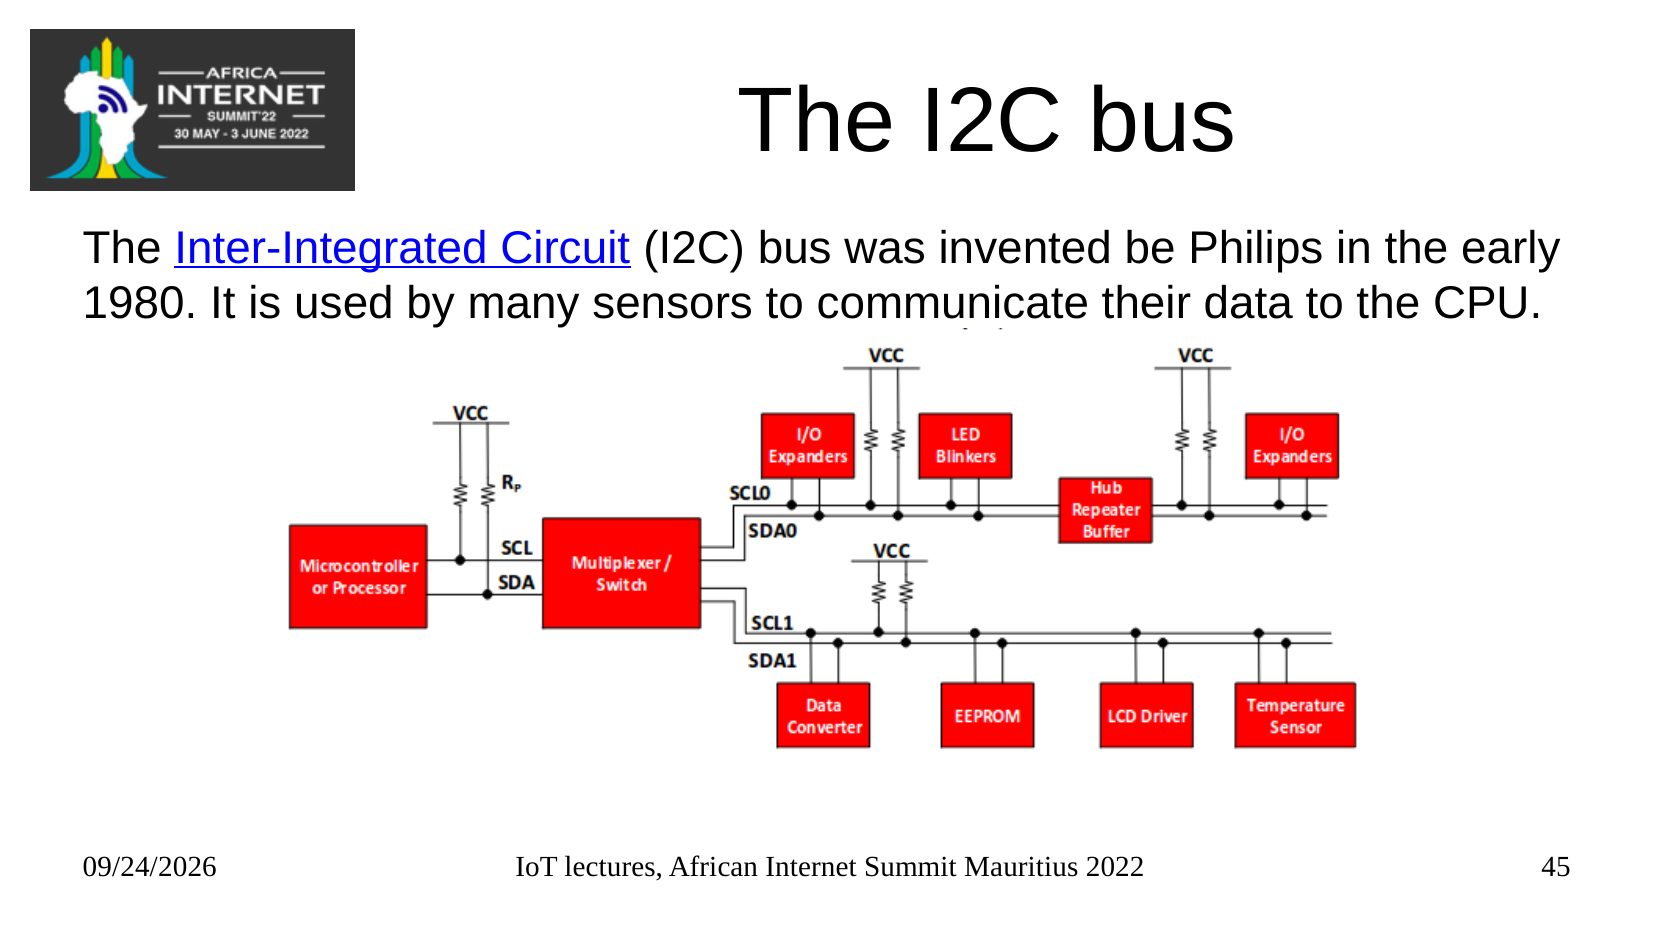

# The I2C bus
The Inter-Integrated Circuit (I2C) bus was invented be Philips in the early 1980. It is used by many sensors to communicate their data to the CPU.
IoT lectures, African Internet Summit Mauritius 2022
45